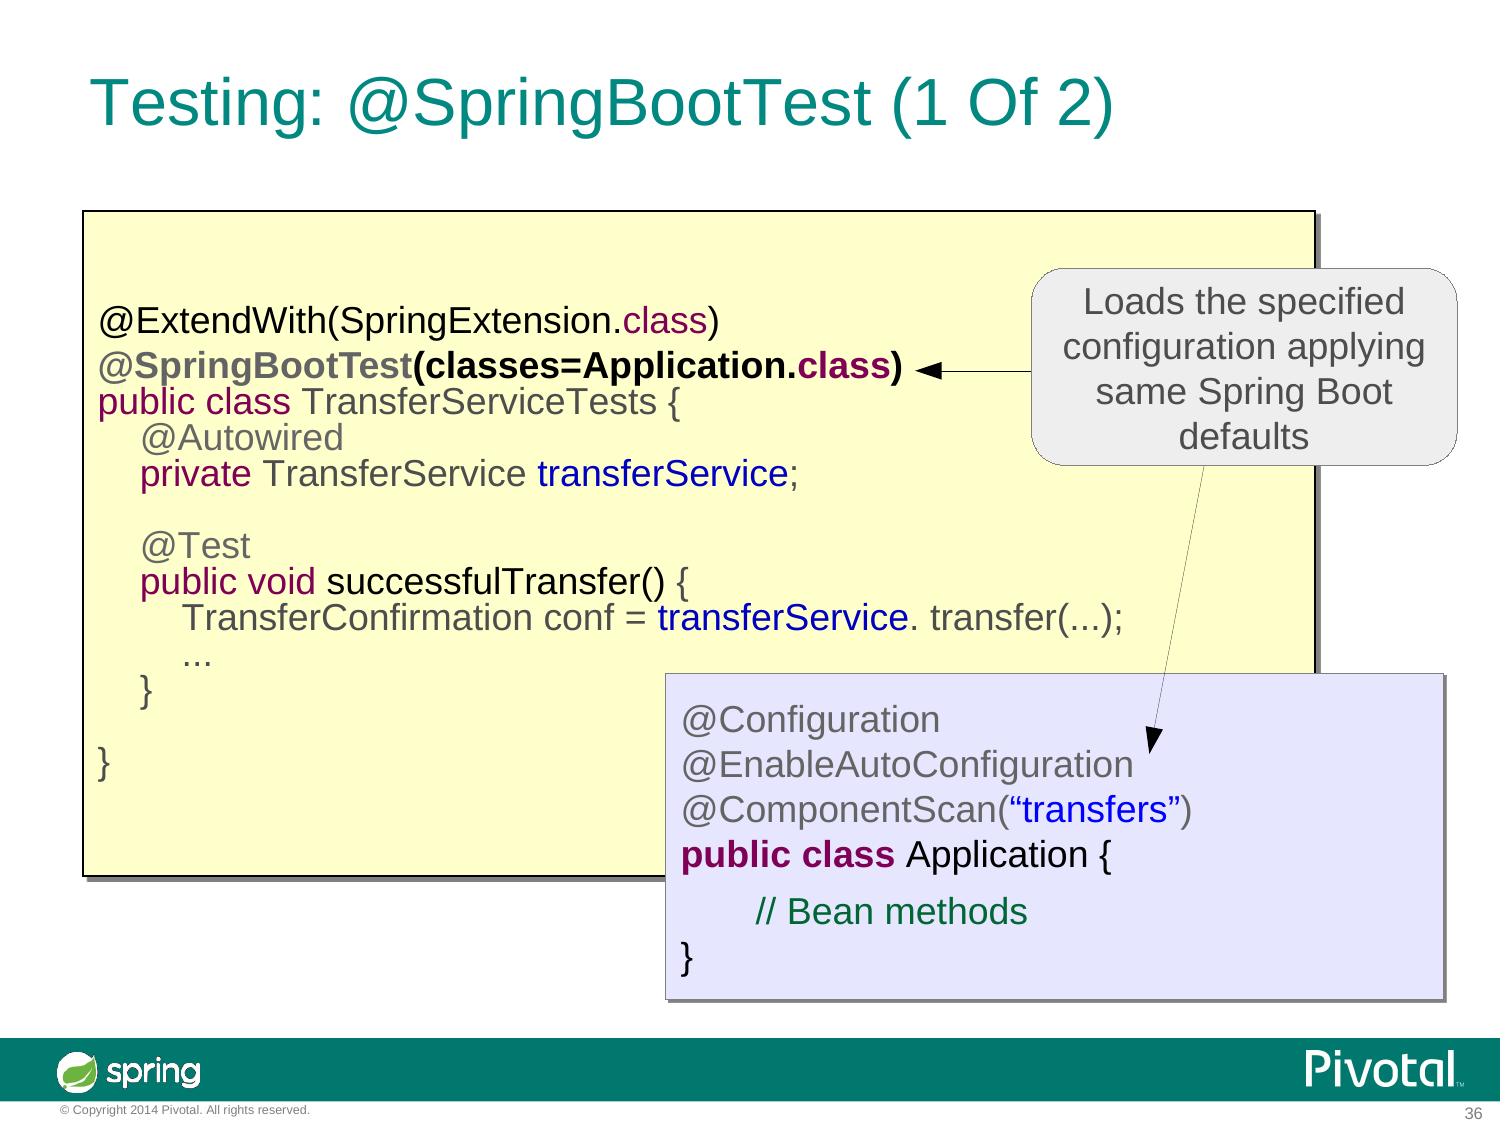

# Testing: @SpringBootTest (1 Of 2)
@ExtendWith(SpringExtension.class)
@SpringBootTest(classes=Application.class)
public class TransferServiceTests {
 @Autowired
 private TransferService transferService;
 @Test
 public void successfulTransfer() {
 TransferConfirmation conf = transferService. transfer(...);
 ...
 }
}
Loads the specified configuration applying same Spring Boot defaults
@Configuration
@EnableAutoConfiguration
@ComponentScan(“transfers”)
public class Application {
	// Bean methods
}